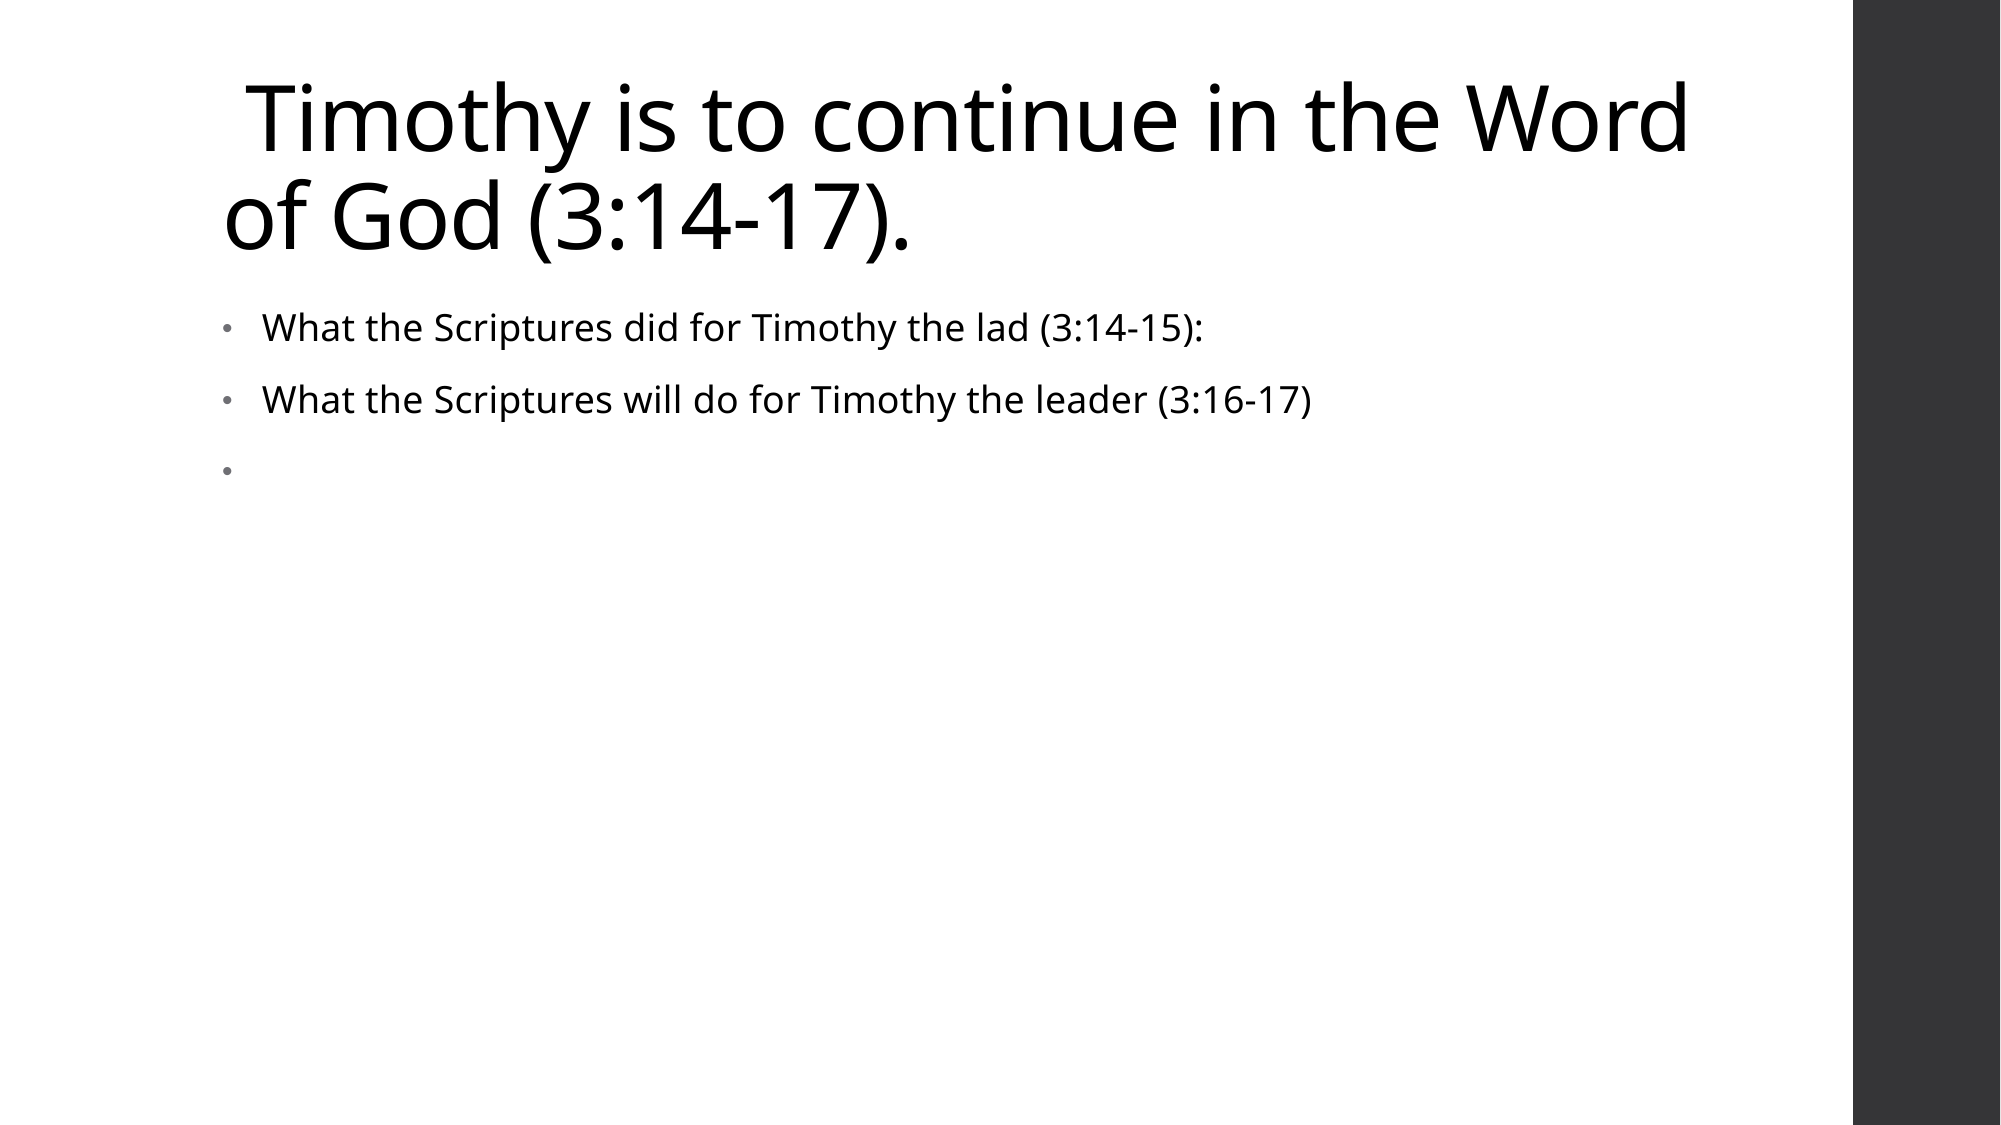

# Timothy is to continue in the Word of God (3:14-17).
 What the Scriptures did for Timothy the lad (3:14-15):
 What the Scriptures will do for Timothy the leader (3:16-17)